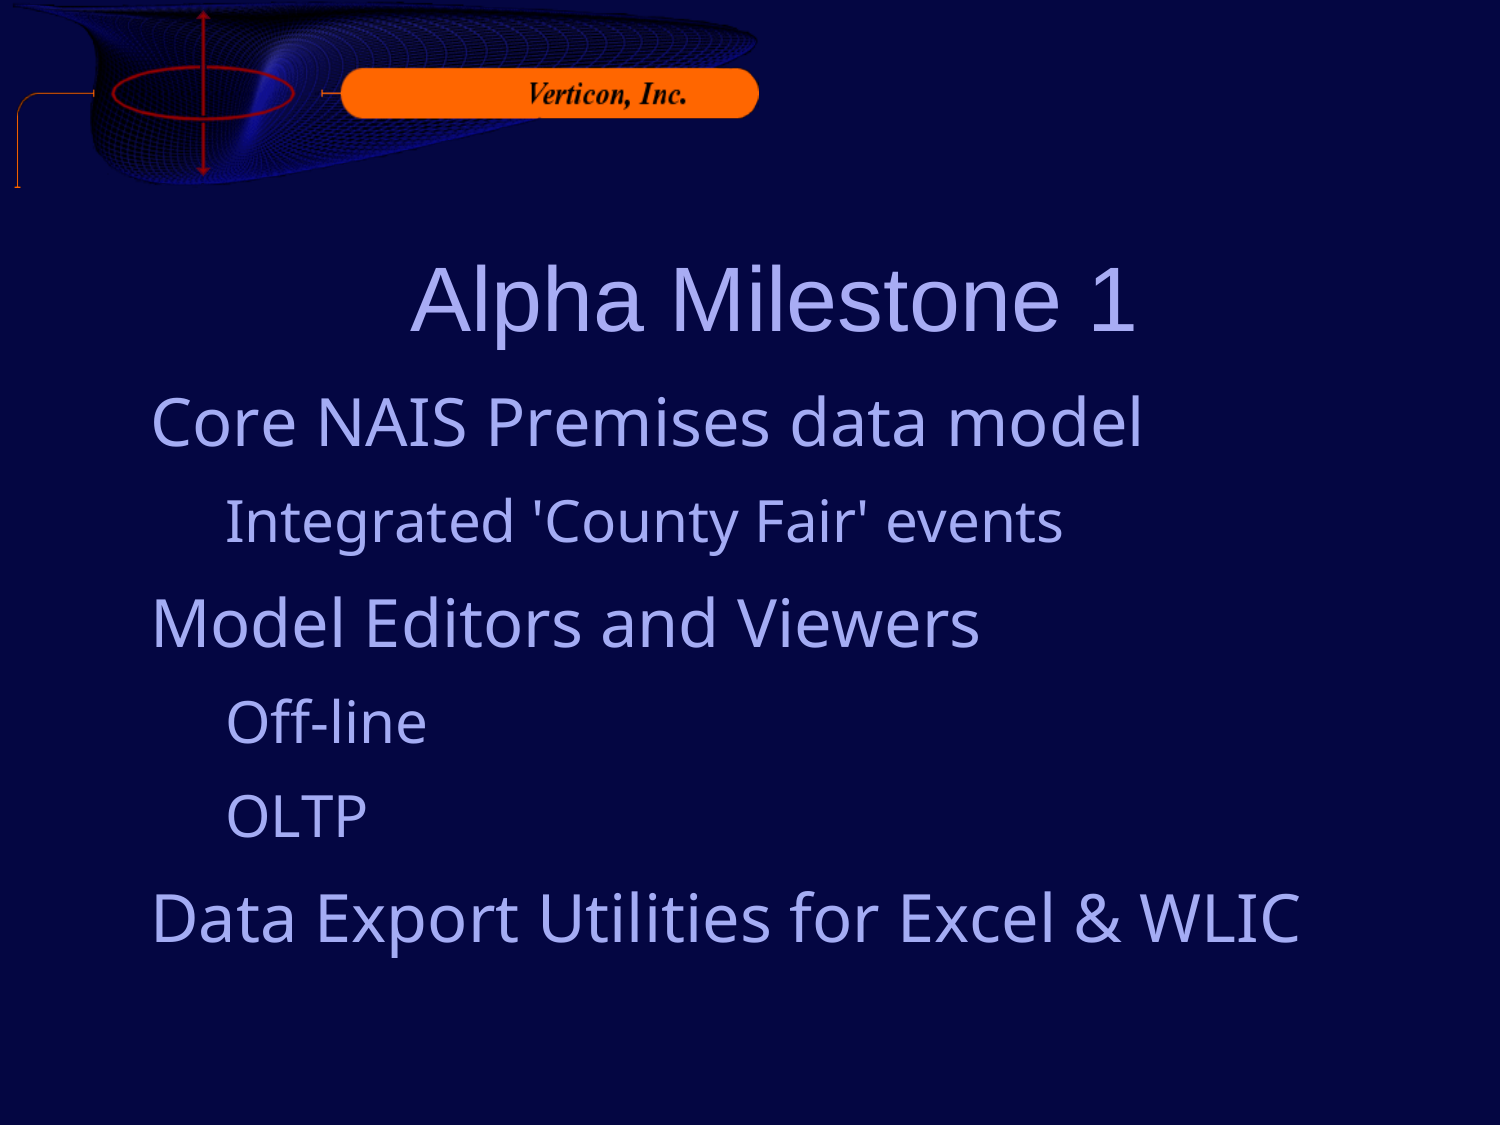

# Alpha Milestone 1
Core NAIS Premises data model
Integrated 'County Fair' events
Model Editors and Viewers
Off-line
OLTP
Data Export Utilities for Excel & WLIC